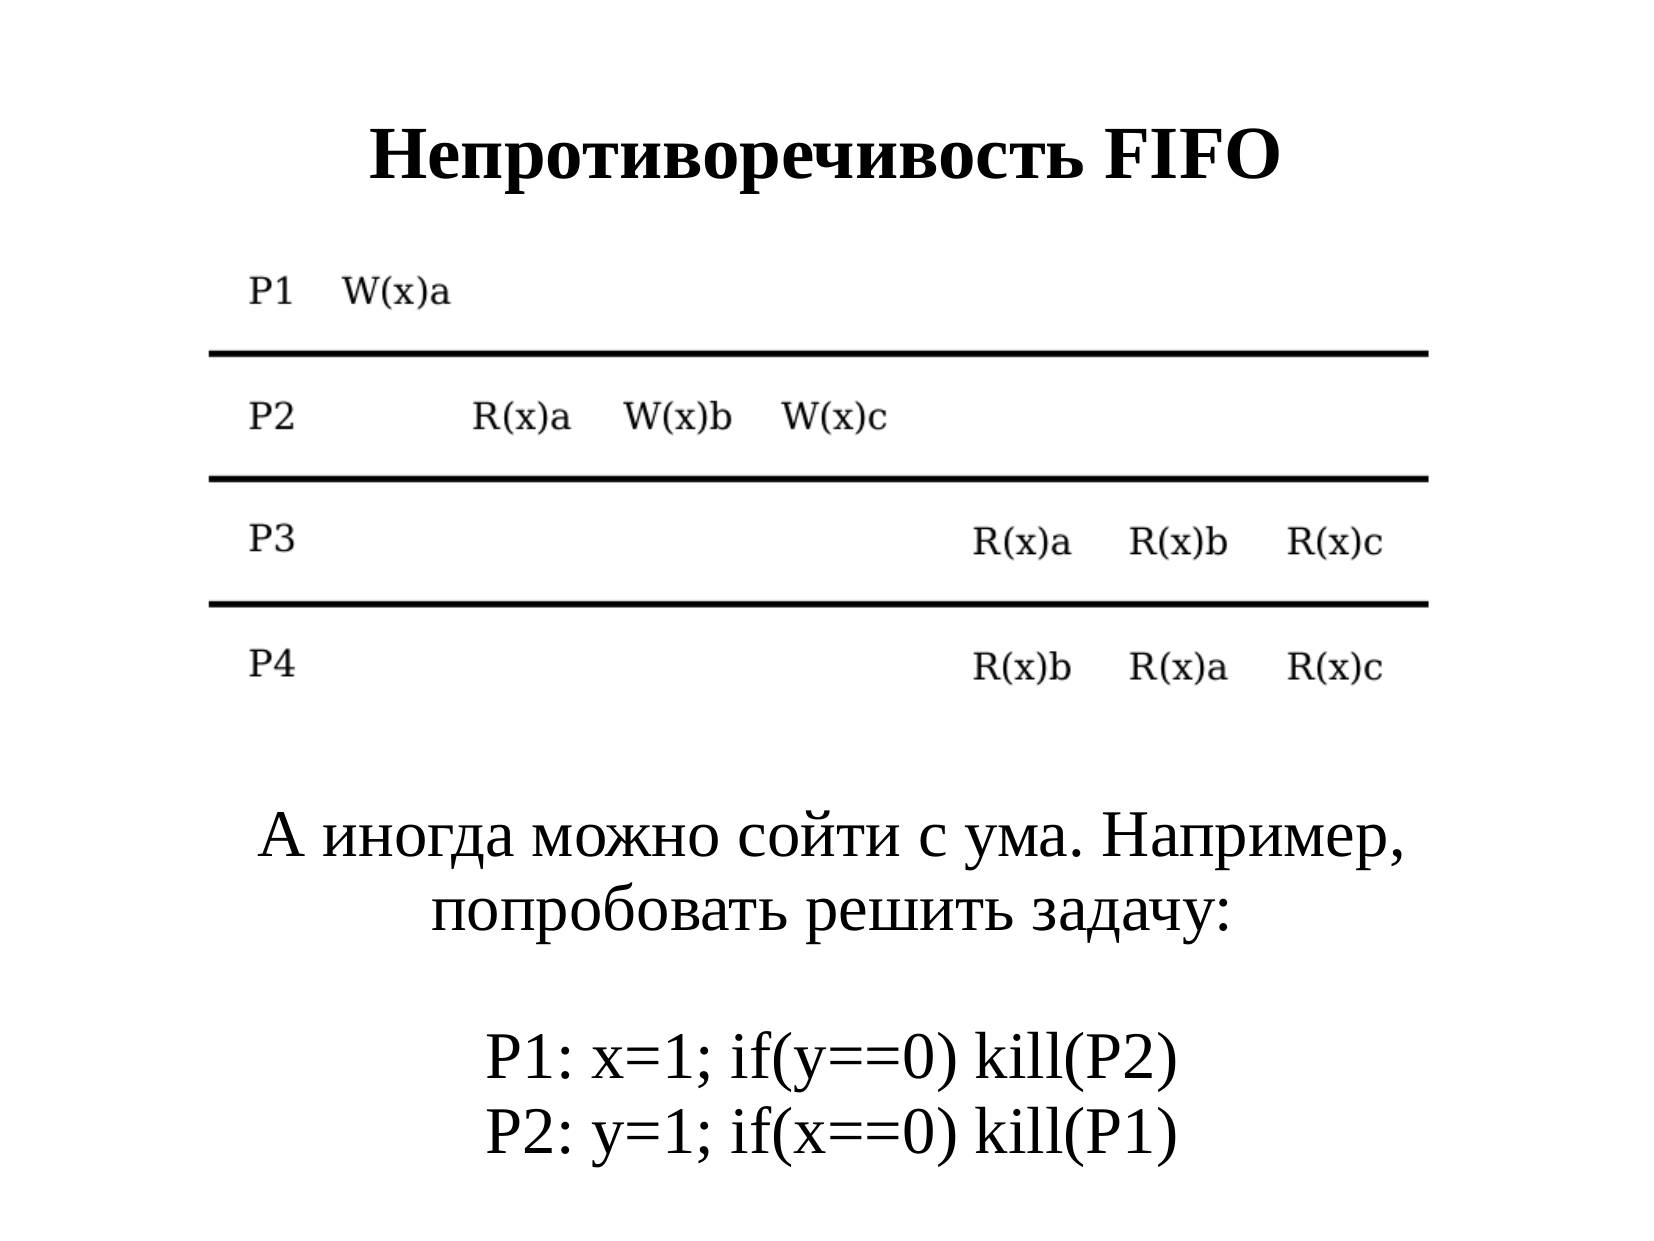

# Непротиворечивость FIFO
А иногда можно сойти с ума. Например, попробовать решить задачу:
P1: x=1; if(y==0) kill(P2)
P2: y=1; if(x==0) kill(P1)